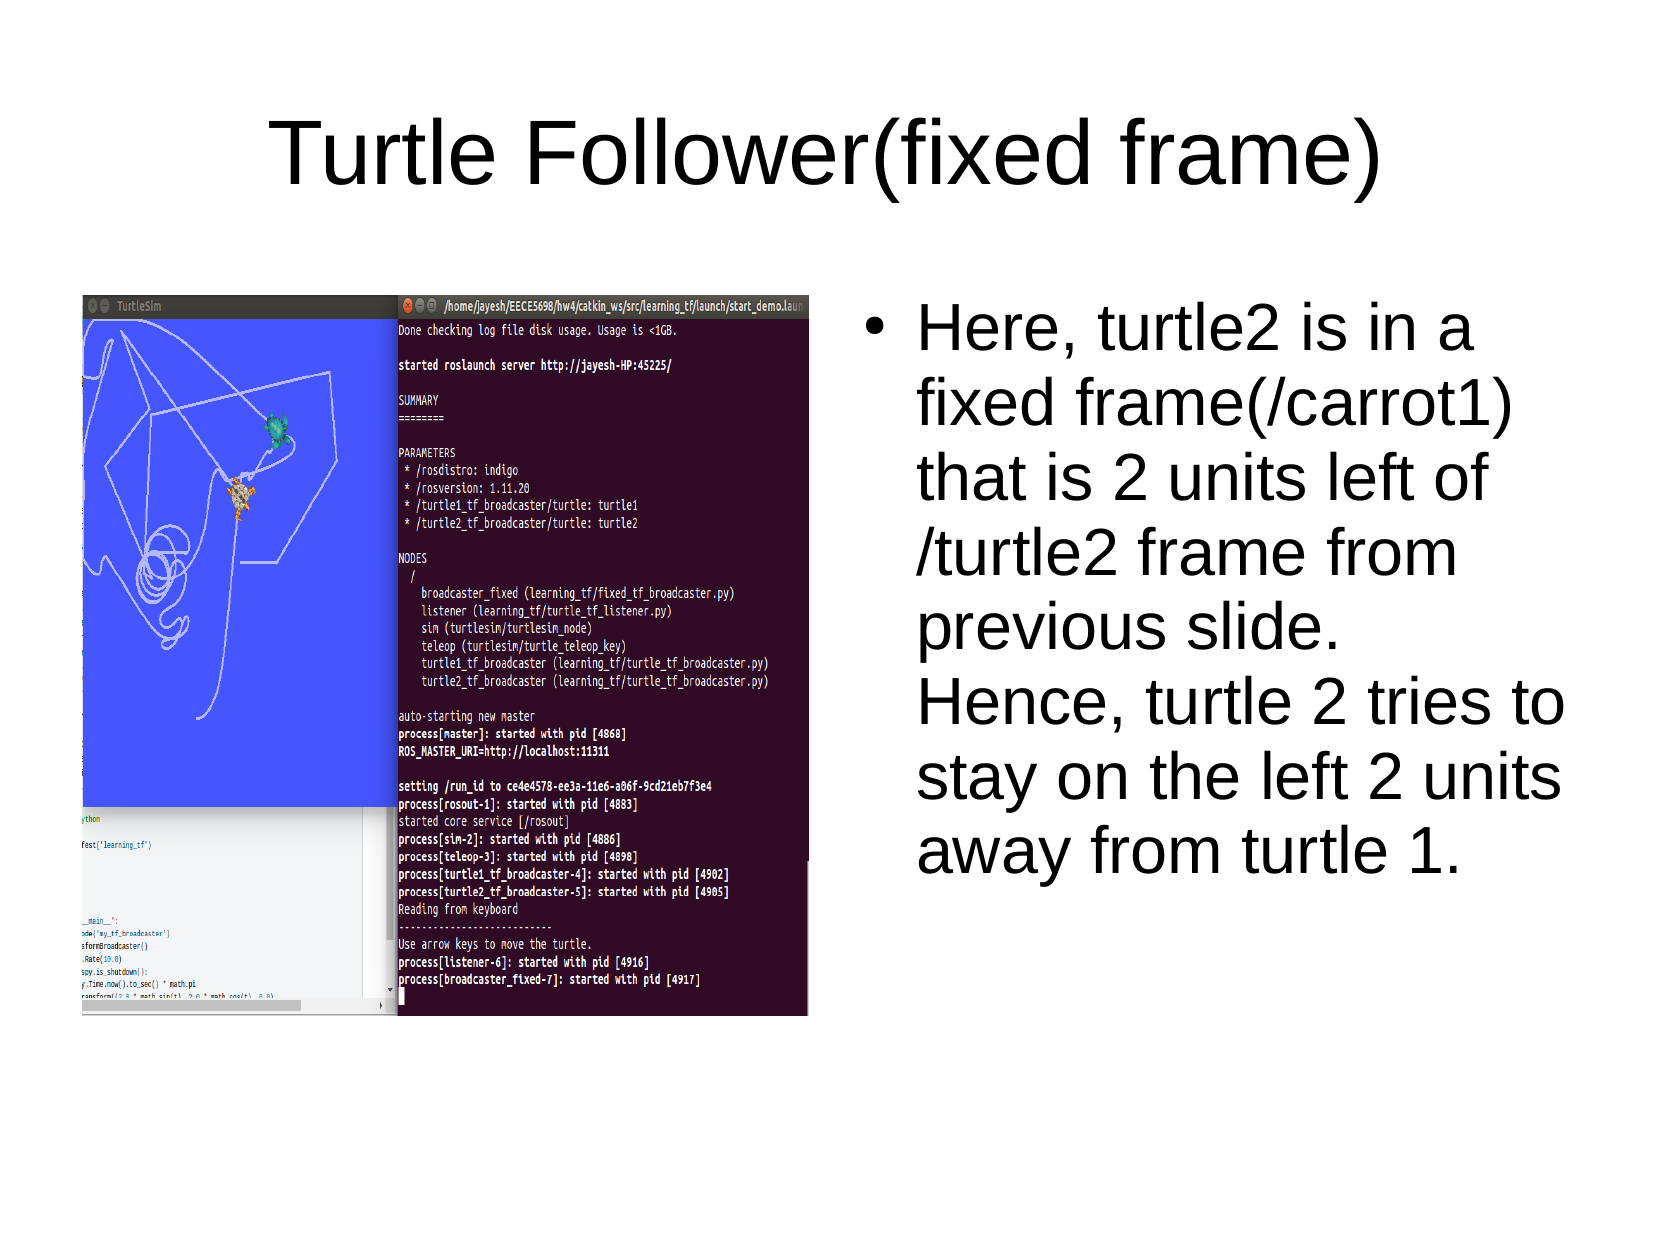

# Turtle Follower(fixed frame)
Here, turtle2 is in a fixed frame(/carrot1) that is 2 units left of /turtle2 frame from previous slide. Hence, turtle 2 tries to stay on the left 2 units away from turtle 1.